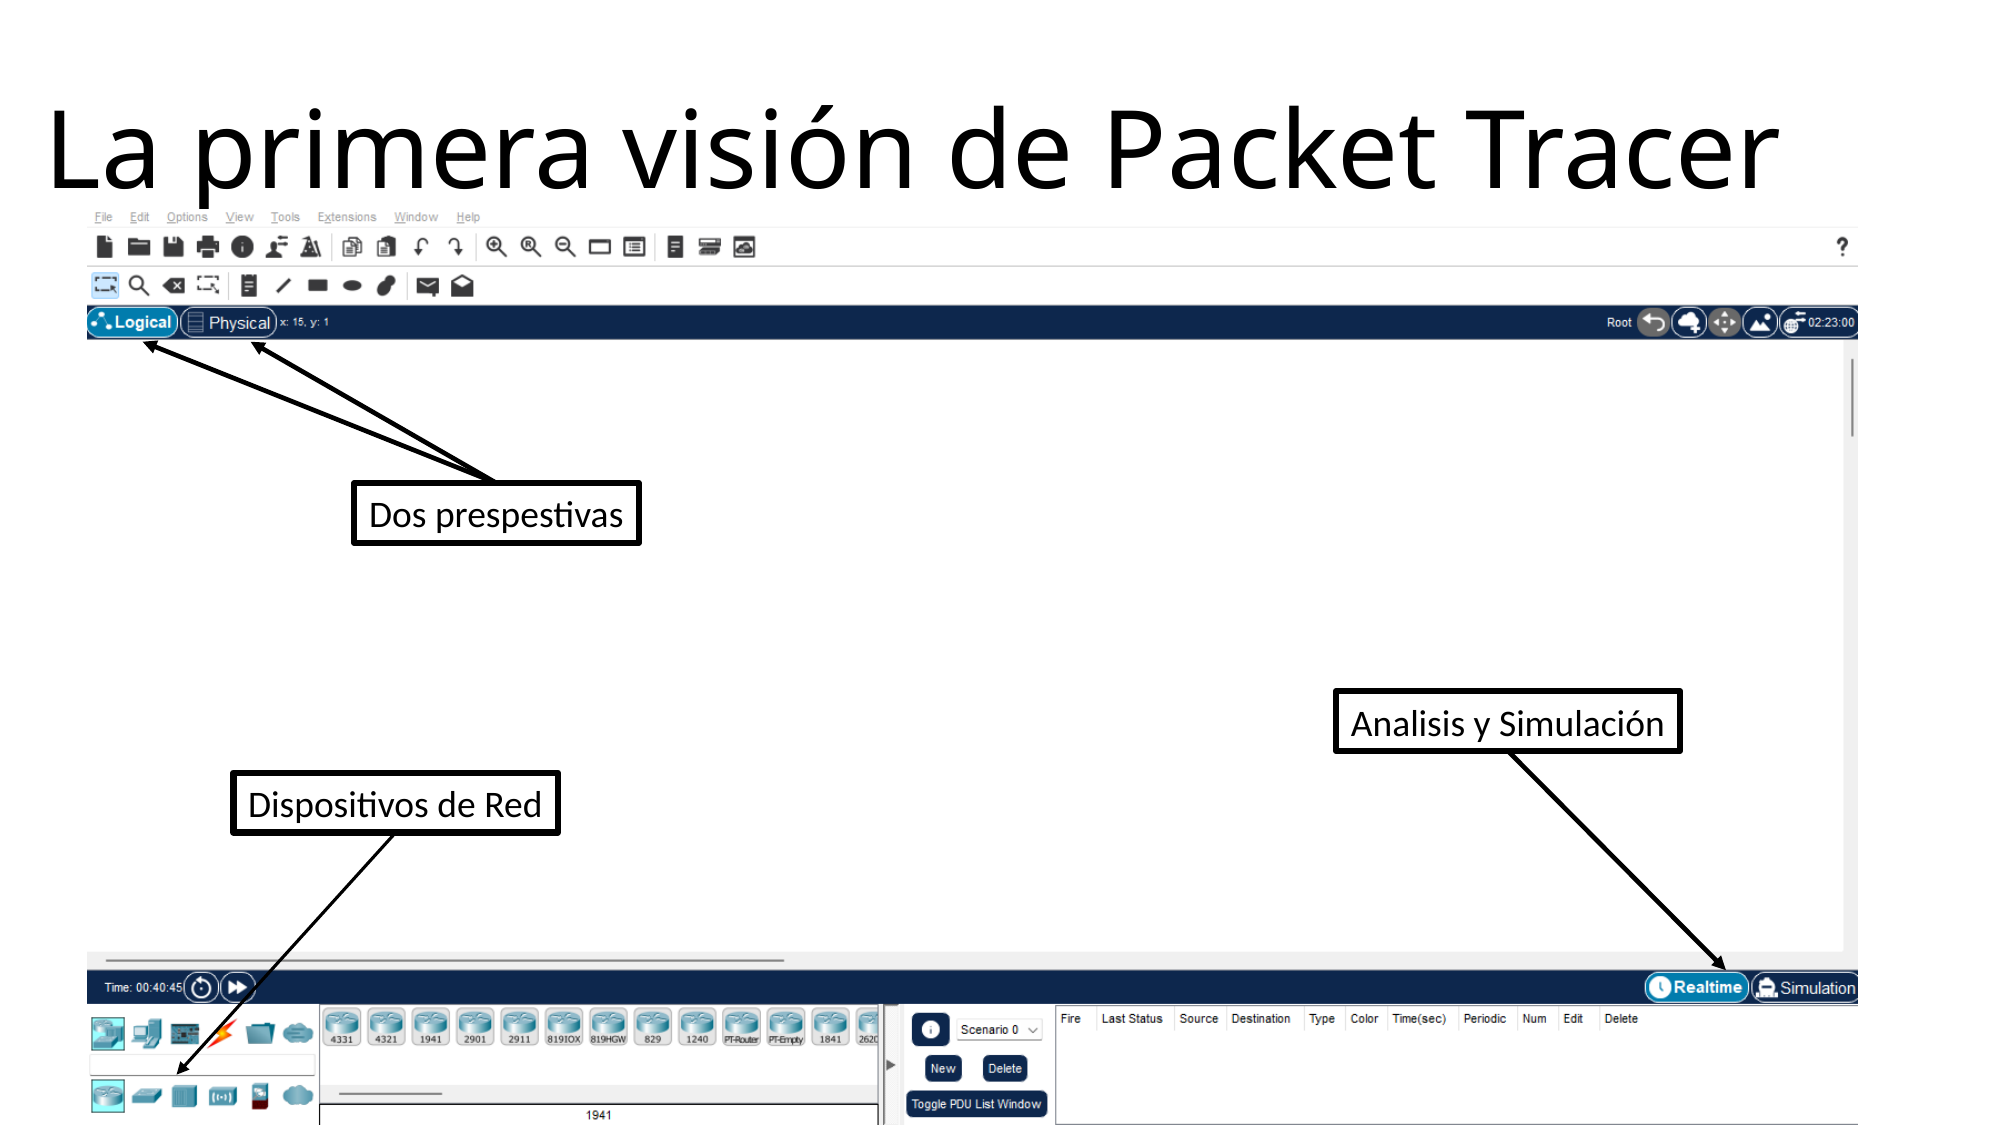

# La primera visión de Packet Tracer
Dos prespestivas
Analisis y Simulación
Dispositivos de Red